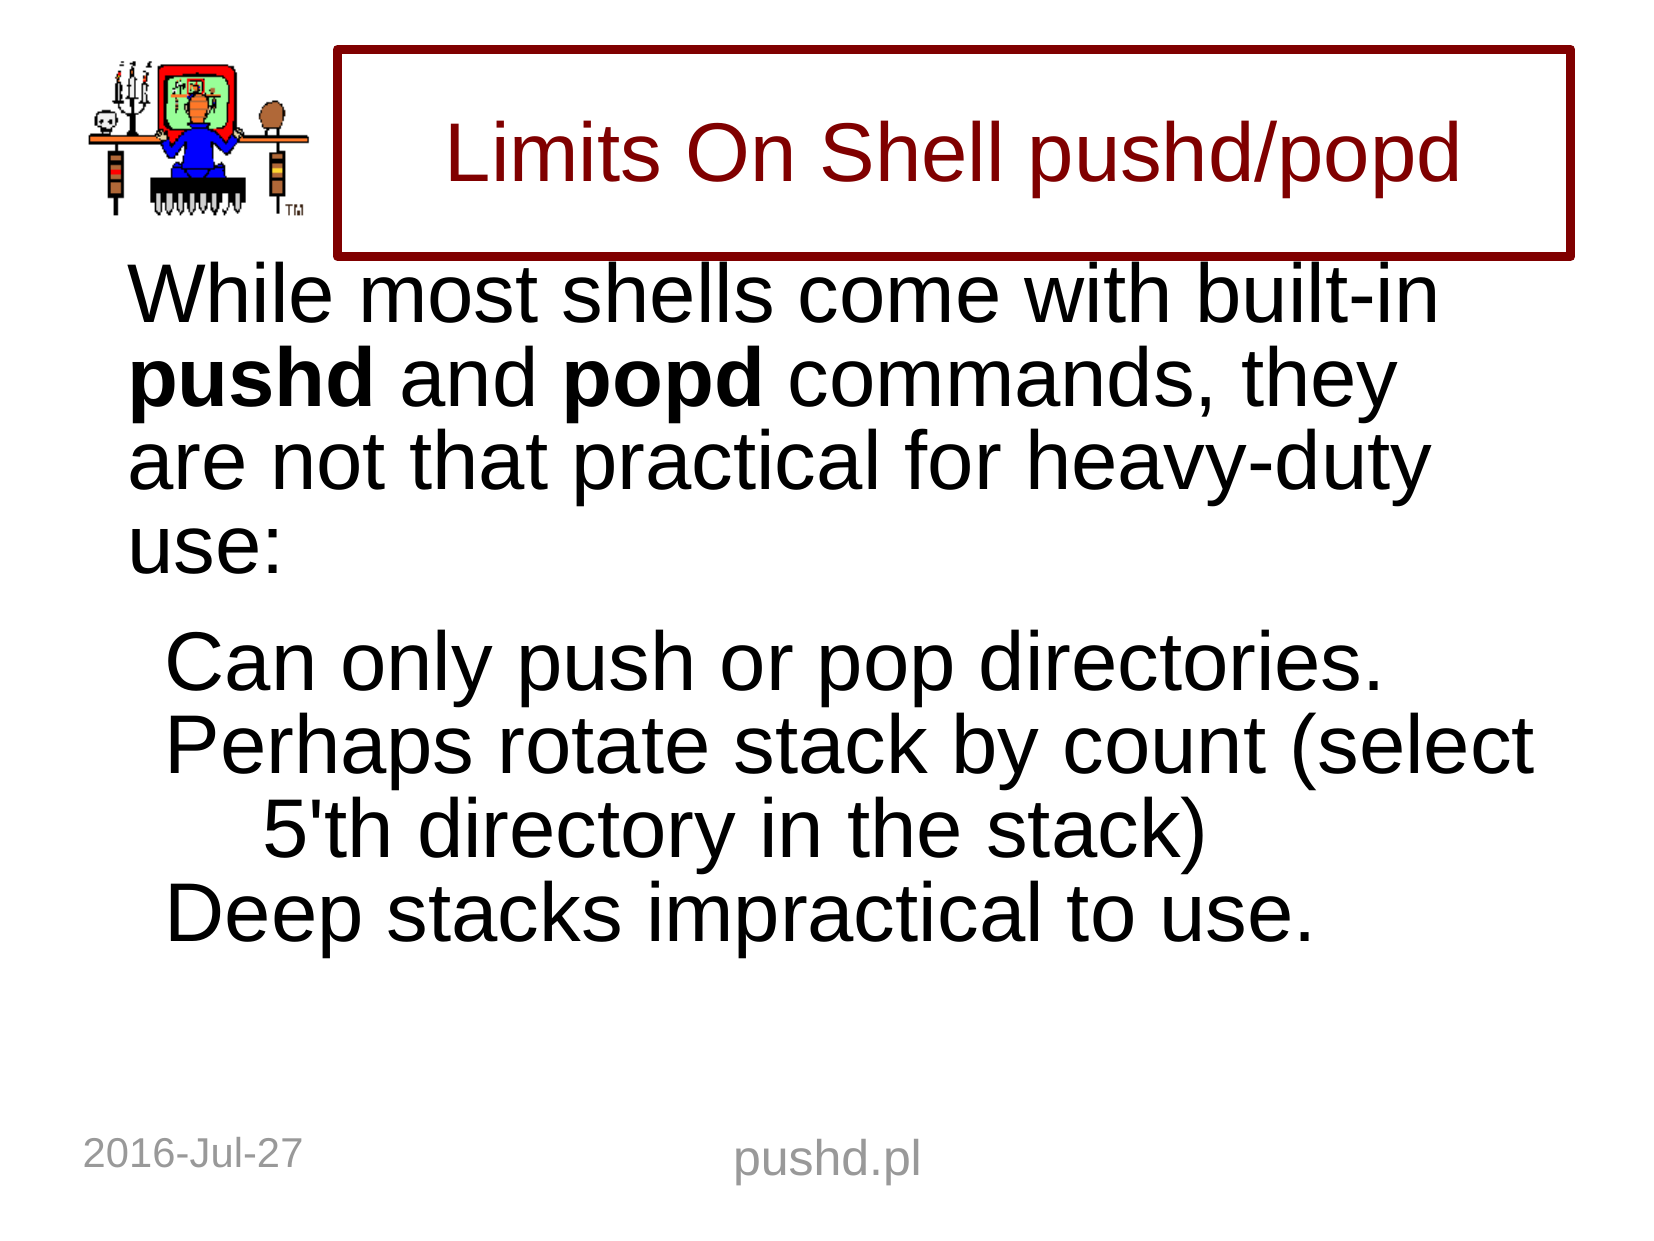

# Limits On Shell pushd/popd
While most shells come with built-in pushd and popd commands, they are not that practical for heavy-duty use:
Can only push or pop directories.
Perhaps rotate stack by count (select 5'th directory in the stack)
Deep stacks impractical to use.